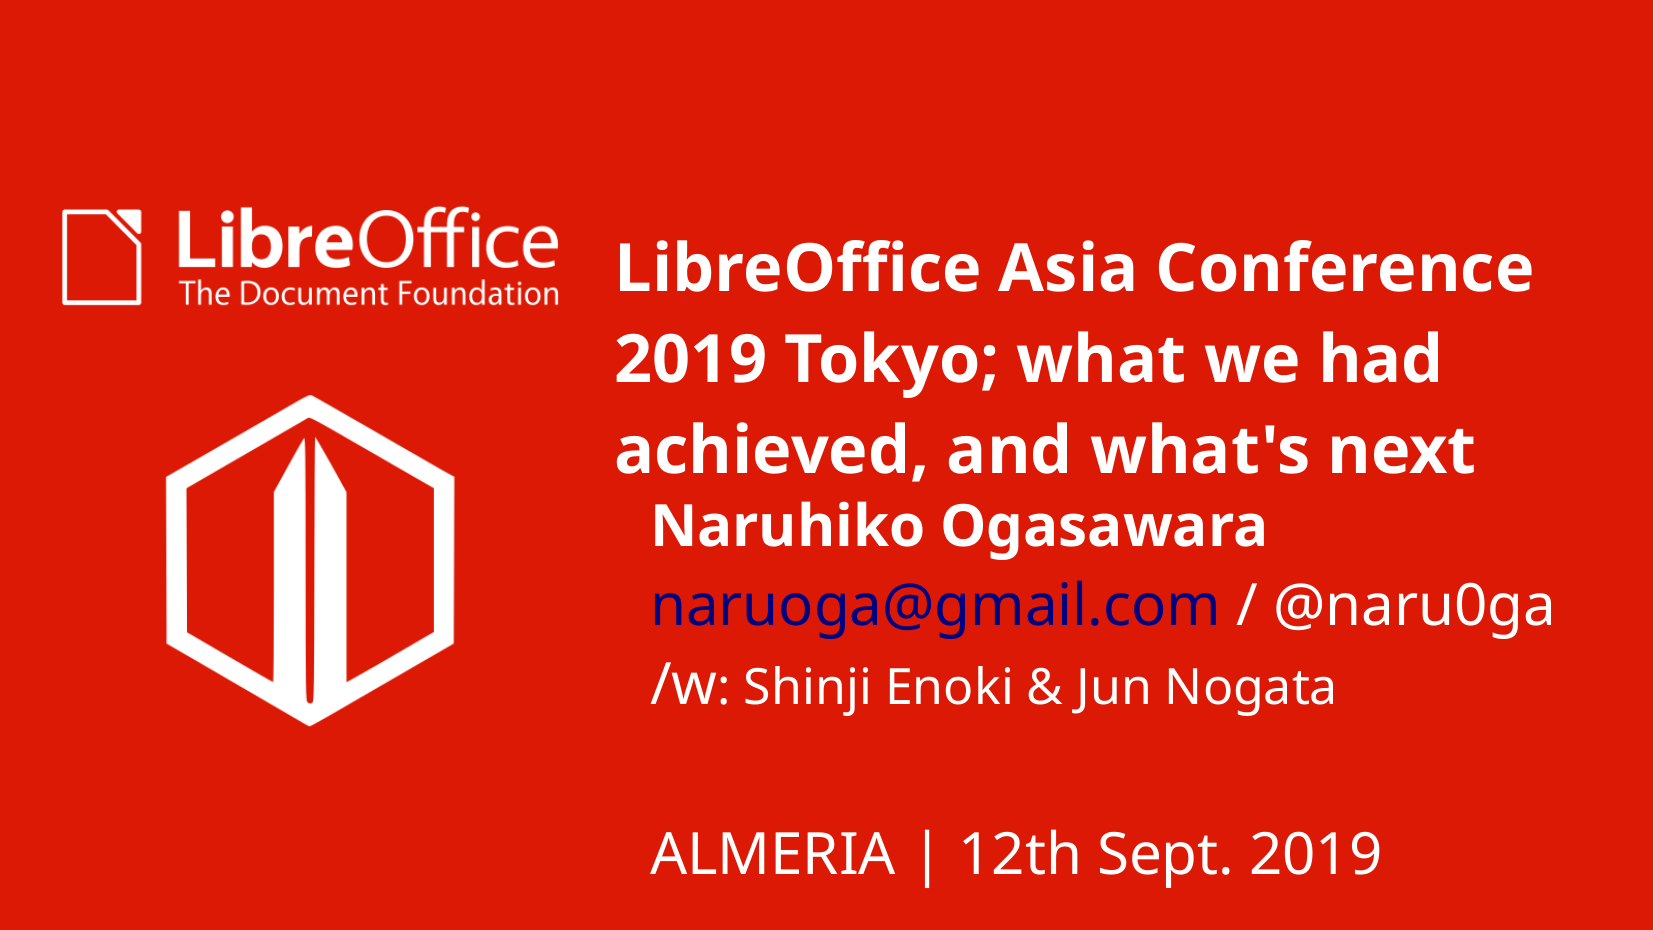

# LibreOffice Asia Conference 2019 Tokyo; what we had achieved, and what's next
Naruhiko Ogasawara
naruoga@gmail.com / @naru0ga
/w: Shinji Enoki & Jun Nogata
ALMERIA | 12th Sept. 2019